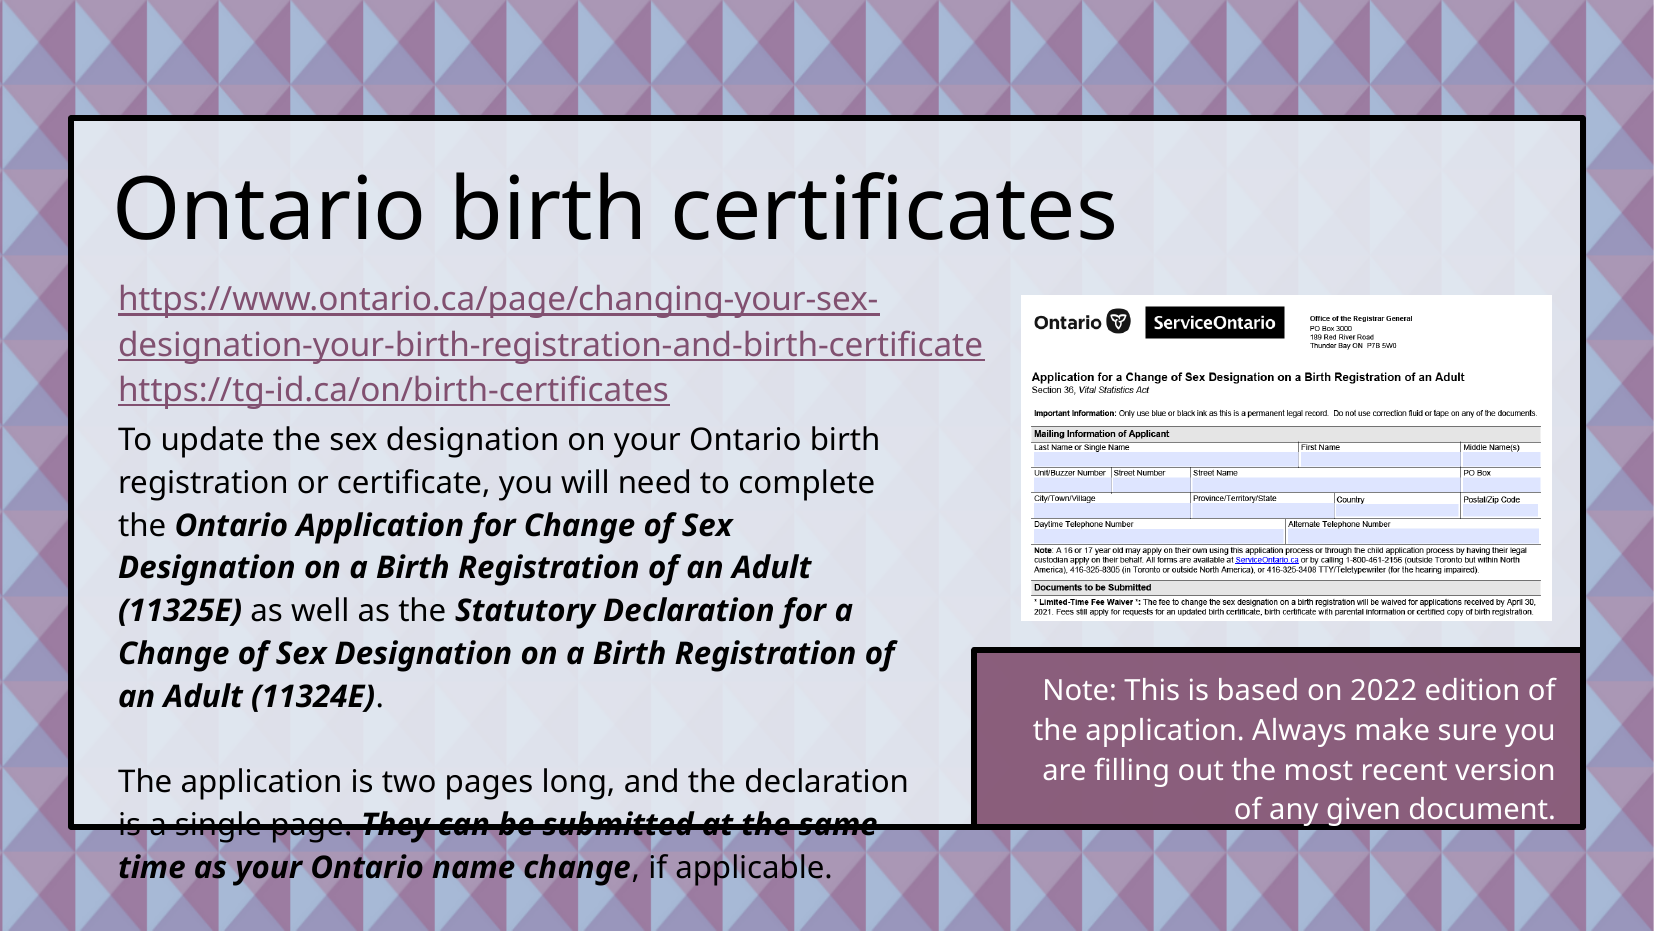

# Ontario birth certificates
https://www.ontario.ca/page/changing-your-sex-designation-your-birth-registration-and-birth-certificate
https://tg-id.ca/on/birth-certificates
To update the sex designation on your Ontario birth registration or certificate, you will need to complete the Ontario Application for Change of Sex Designation on a Birth Registration of an Adult (11325E) as well as the Statutory Declaration for a Change of Sex Designation on a Birth Registration of an Adult (11324E).
The application is two pages long, and the declaration is a single page. They can be submitted at the same time as your Ontario name change, if applicable.
Note: This is based on 2022 edition of the application. Always make sure you are filling out the most recent version of any given document.